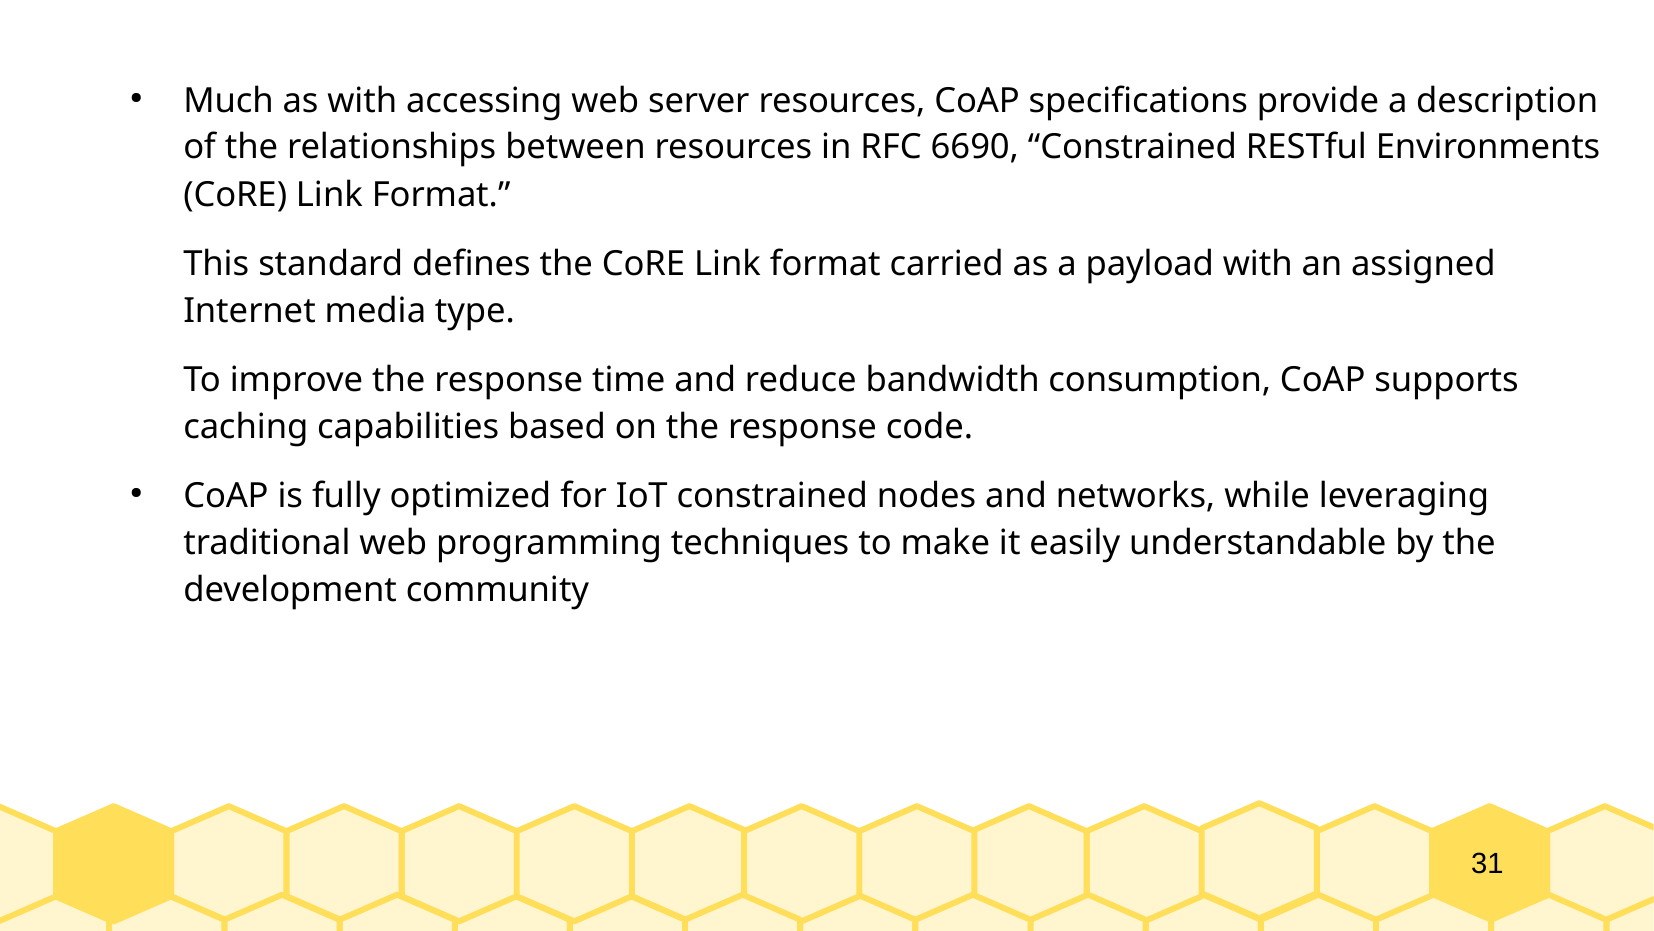

# Much as with accessing web server resources, CoAP specifications provide a description of the relationships between resources in RFC 6690, “Constrained RESTful Environments (CoRE) Link Format.”
This standard defines the CoRE Link format carried as a payload with an assigned Internet media type.
To improve the response time and reduce bandwidth consumption, CoAP supports caching capabilities based on the response code.
CoAP is fully optimized for IoT constrained nodes and networks, while leveraging traditional web programming techniques to make it easily understandable by the development community